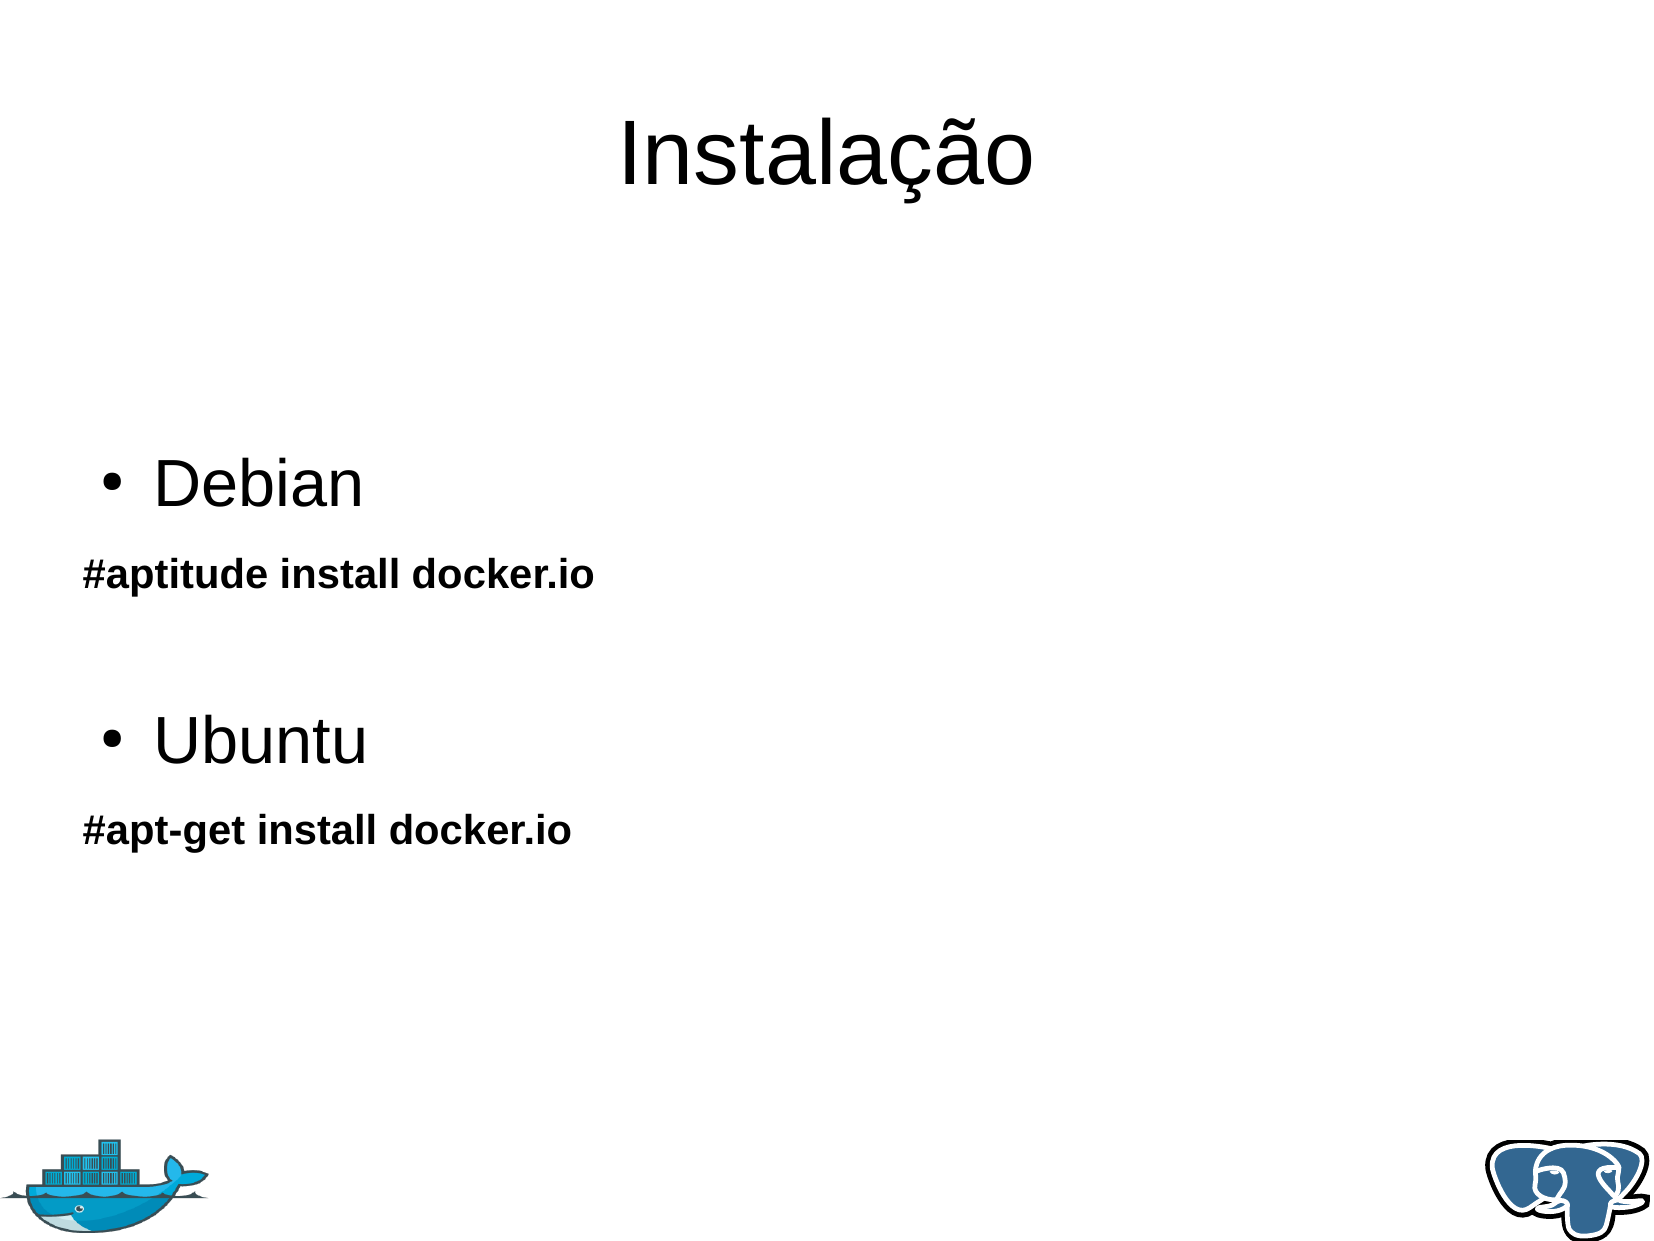

# Instalação
Debian
#aptitude install docker.io
Ubuntu
#apt-get install docker.io